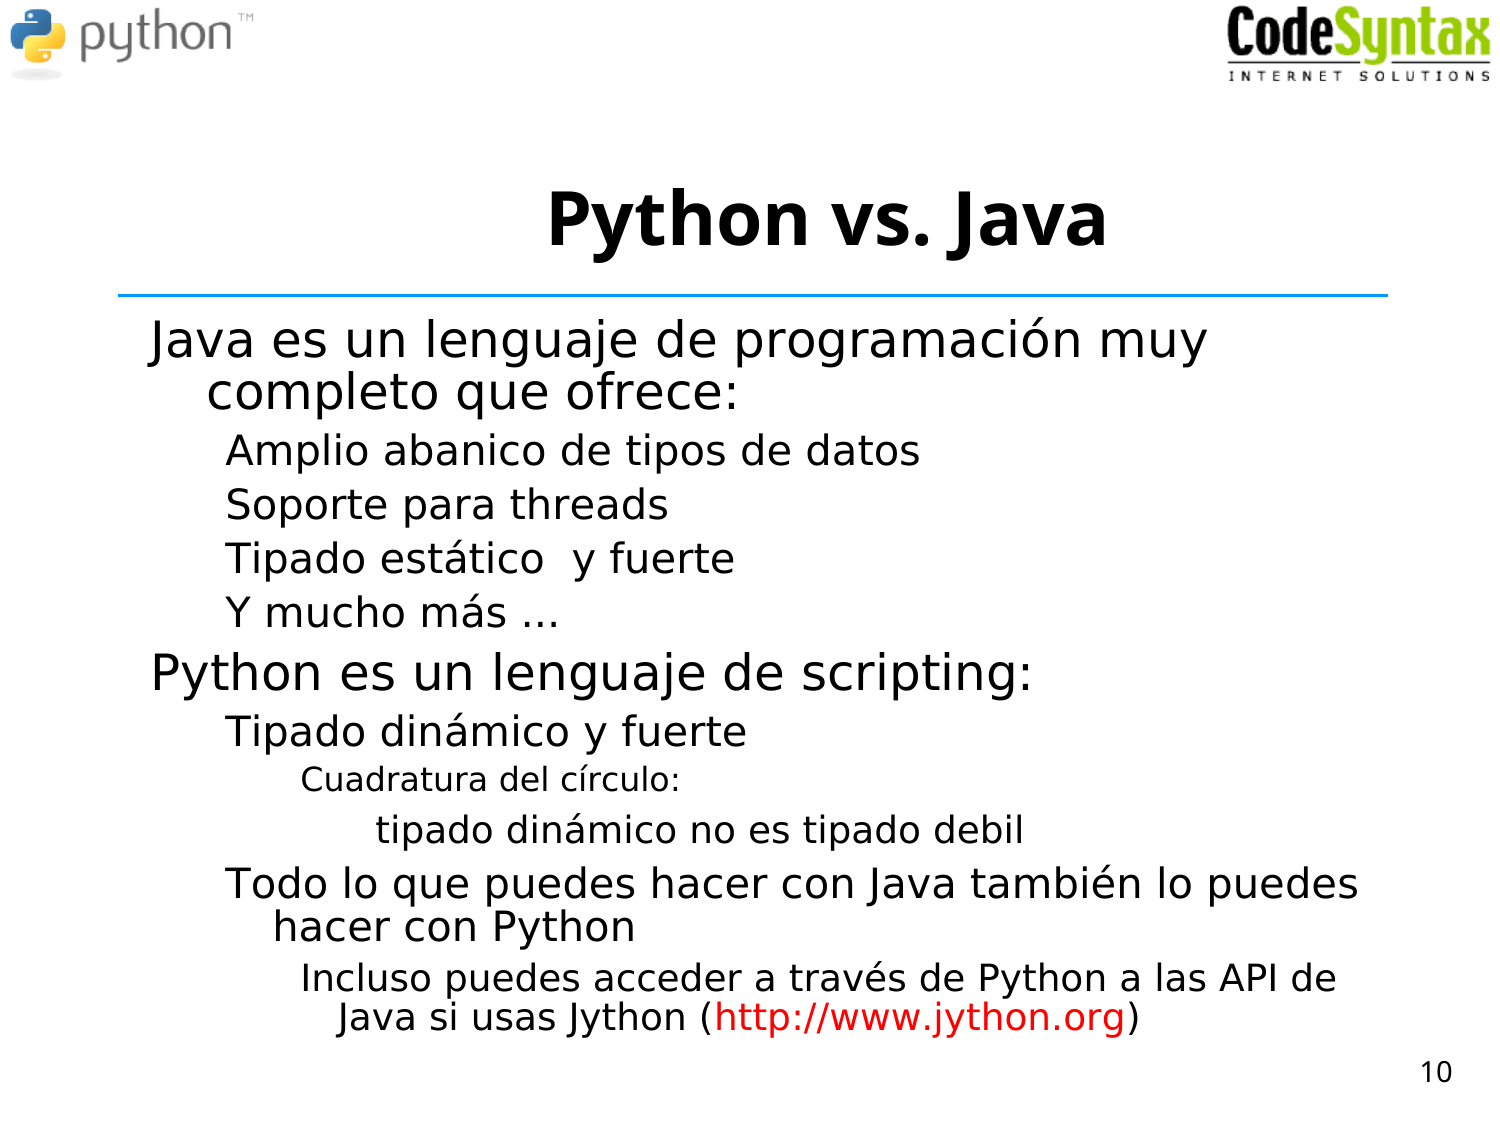

# Python vs. Java
Java es un lenguaje de programación muy completo que ofrece:
Amplio abanico de tipos de datos
Soporte para threads
Tipado estático y fuerte
Y mucho más ...
Python es un lenguaje de scripting:
Tipado dinámico y fuerte
Cuadratura del círculo:
tipado dinámico no es tipado debil
Todo lo que puedes hacer con Java también lo puedes hacer con Python
Incluso puedes acceder a través de Python a las API de Java si usas Jython (http://www.jython.org)
10